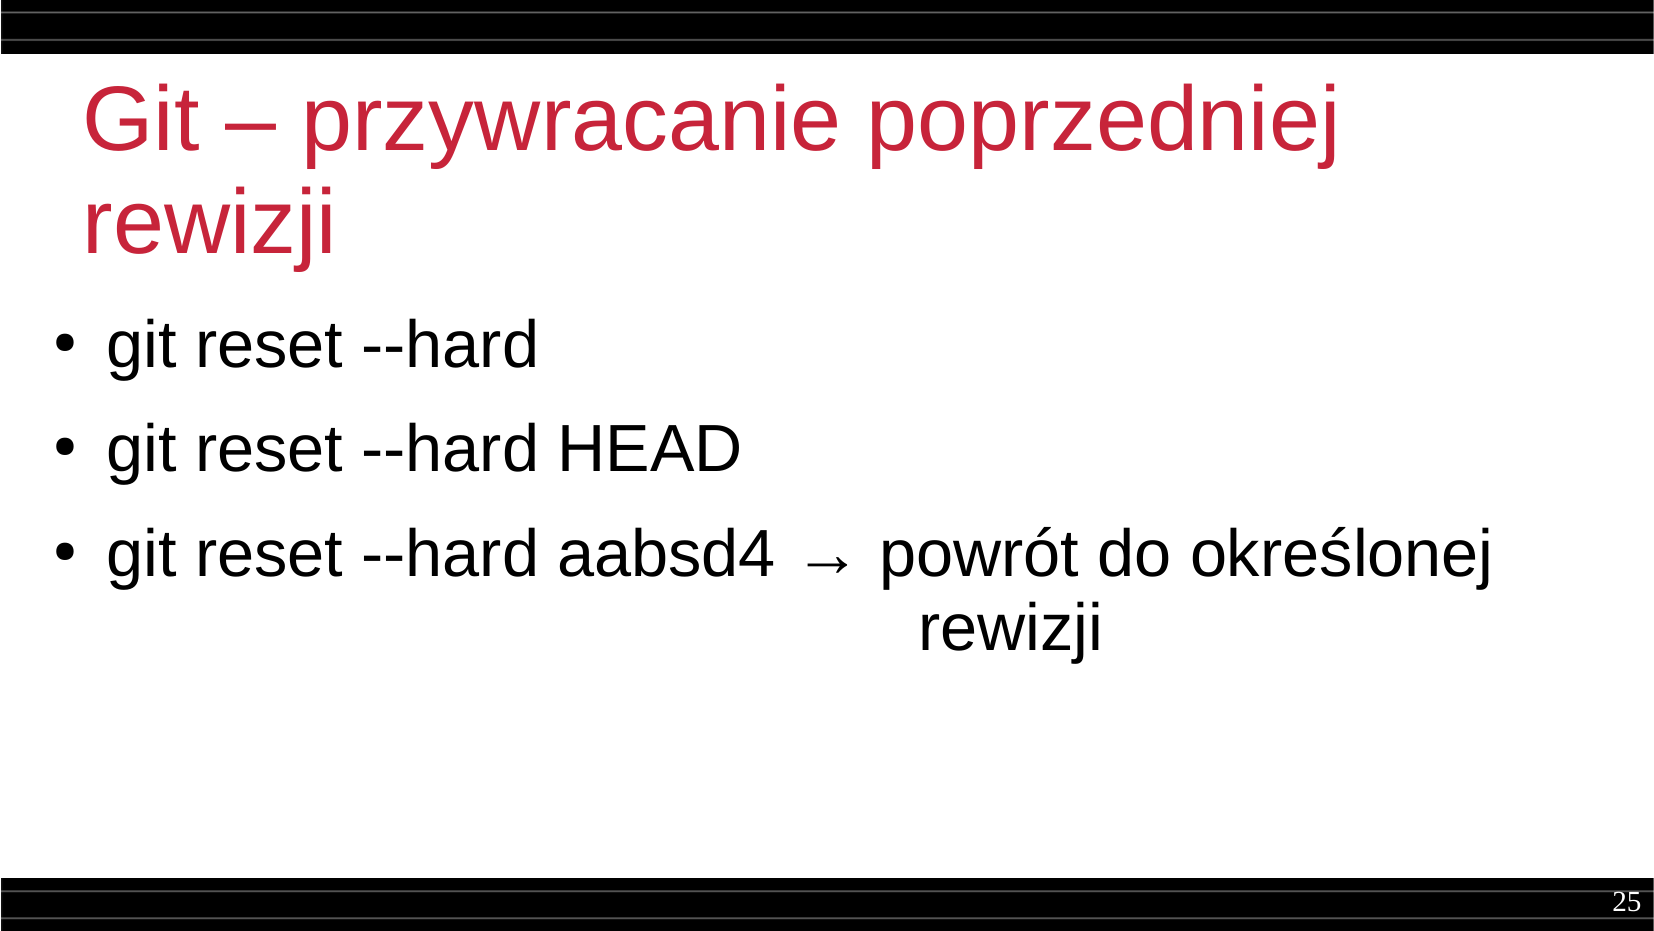

# Git – przywracanie poprzedniej rewizji
git reset --hard
git reset --hard HEAD
git reset --hard aabsd4 → powrót do określonej 											rewizji